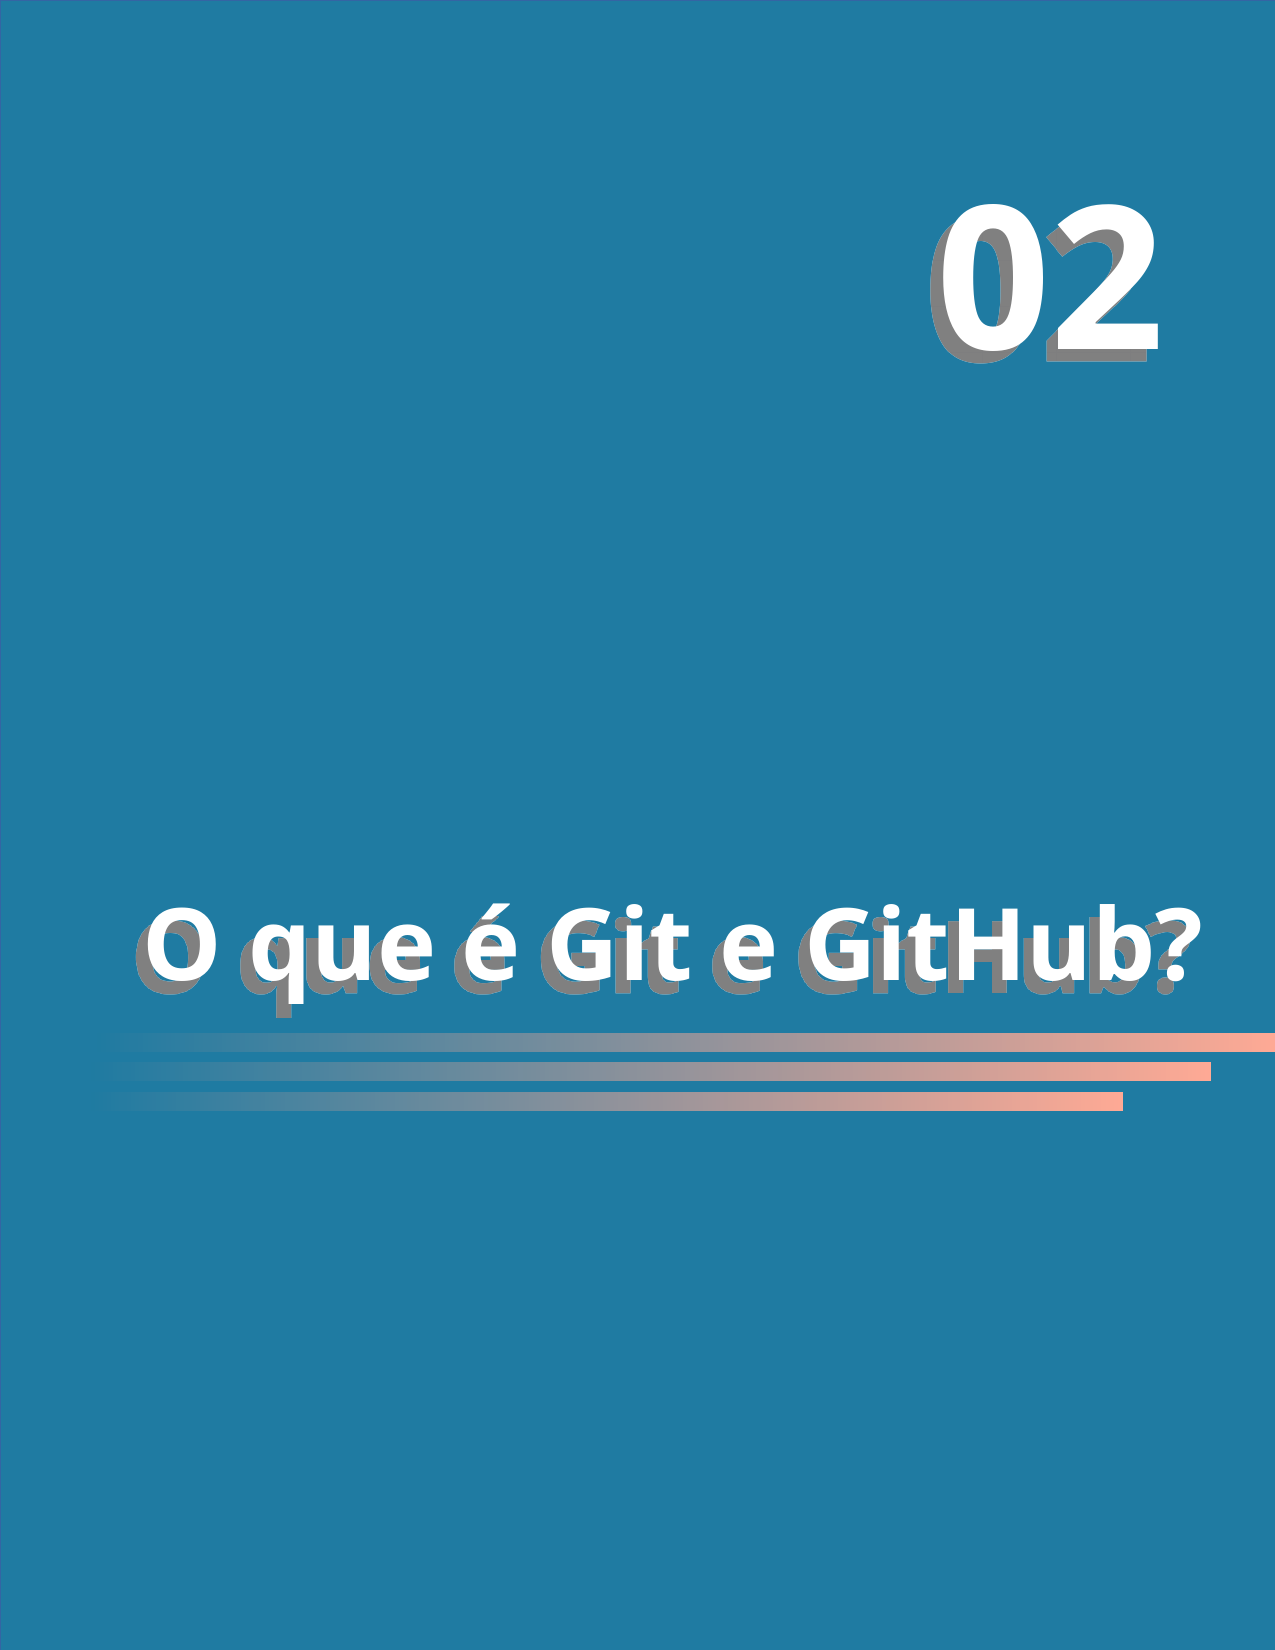

02
O que é Git e GitHub?